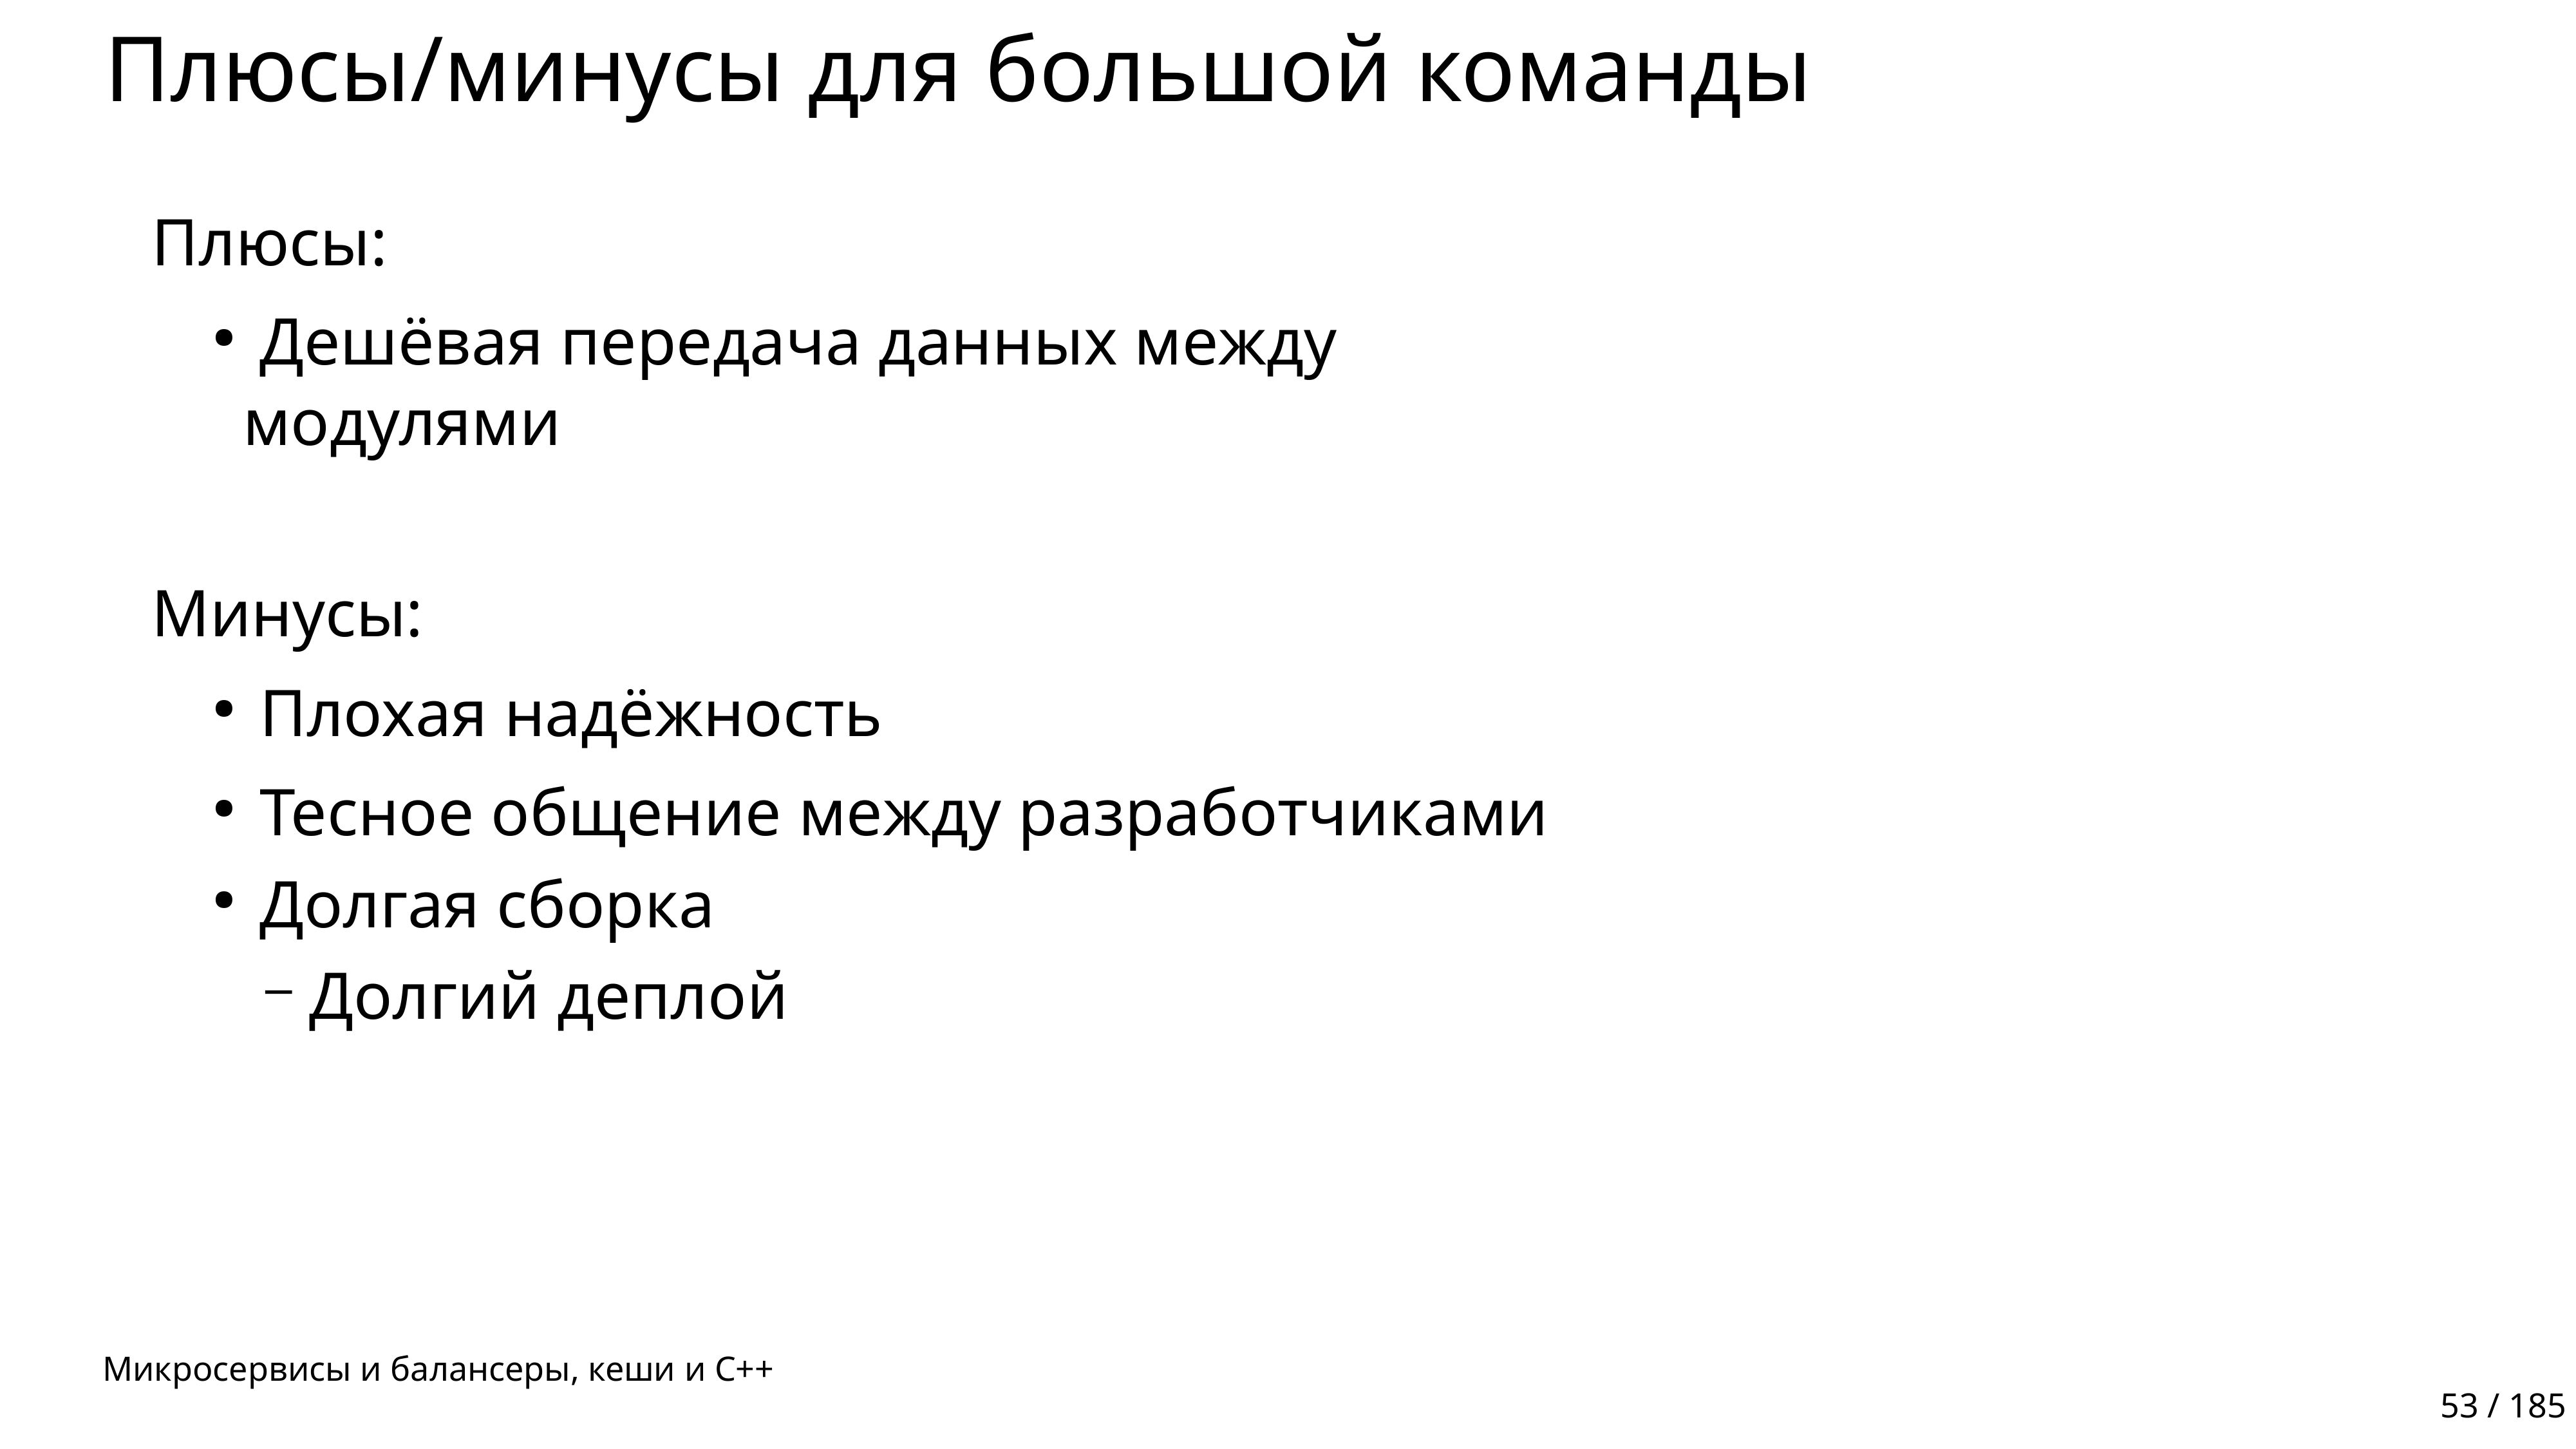

Плюсы/минусы для большой команды
# Плюсы:
 Дешёвая передача данных между модулями
Минусы:
 Плохая надёжность
 Тесное общение между разработчиками
 Долгая сборка
 Долгий деплой
Микросервисы и балансеры, кеши и C++